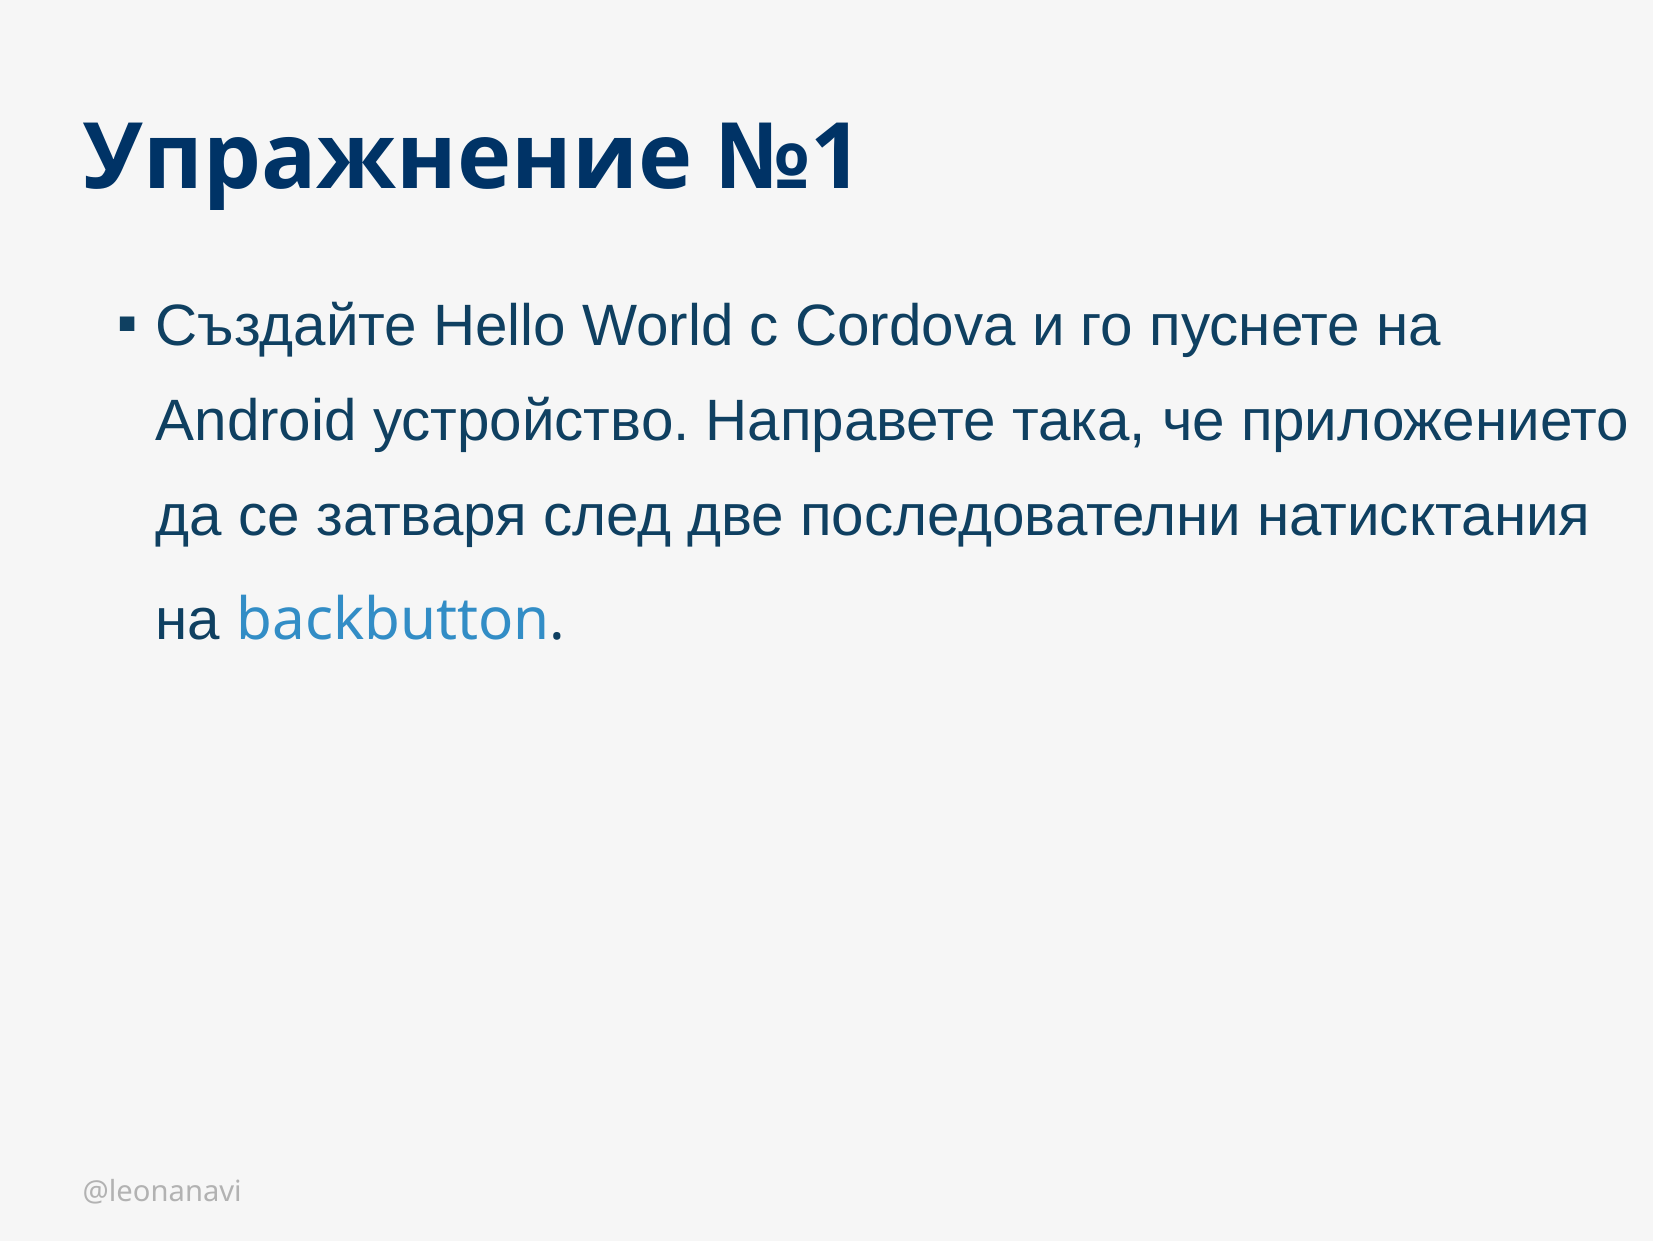

# Упражнение №1
Създайте Hello World с Cordova и го пуснете на
Android устройство. Направете така, че приложението
да се затваря след две последователни натисктания
на backbutton.